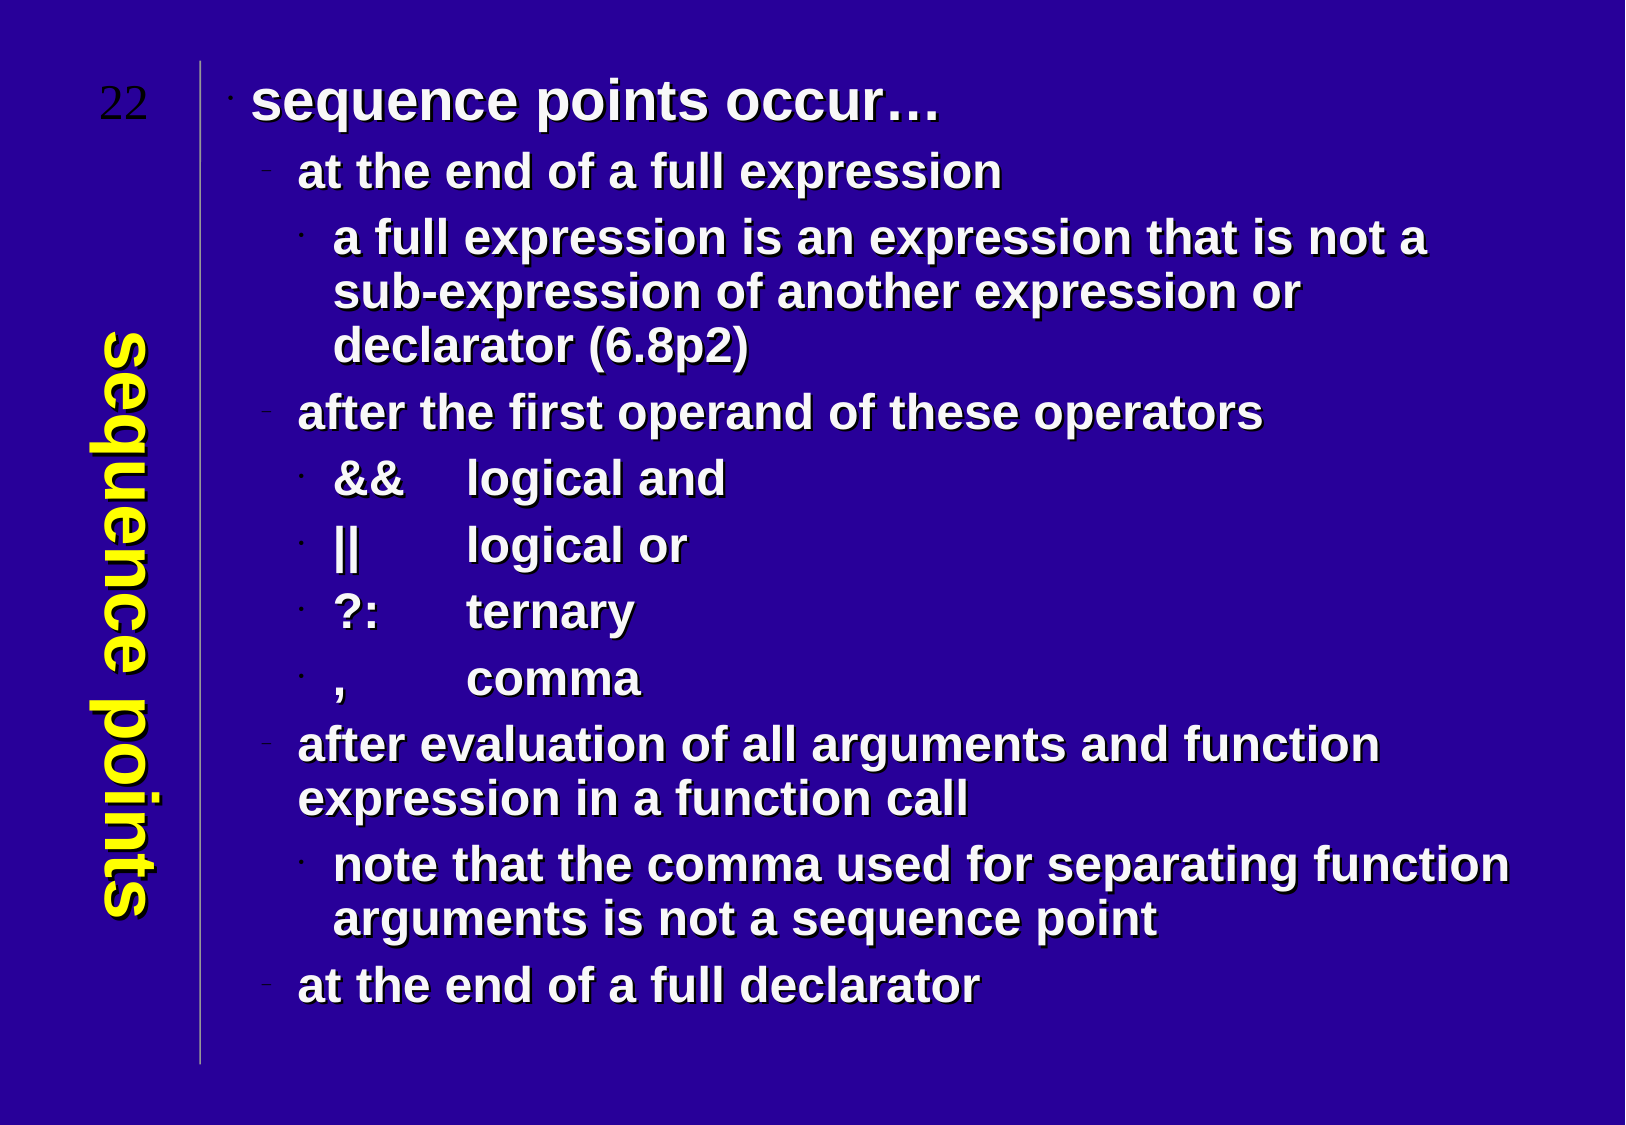

22
 sequence points occur…
at the end of a full expression
a full expression is an expression that is not a sub-expression of another expression or declarator (6.8p2)
after the first operand of these operators
&& 	logical and
|| 		logical or
?: 	ternary
,		comma
after evaluation of all arguments and function expression in a function call
note that the comma used for separating function arguments is not a sequence point
at the end of a full declarator
# sequence points